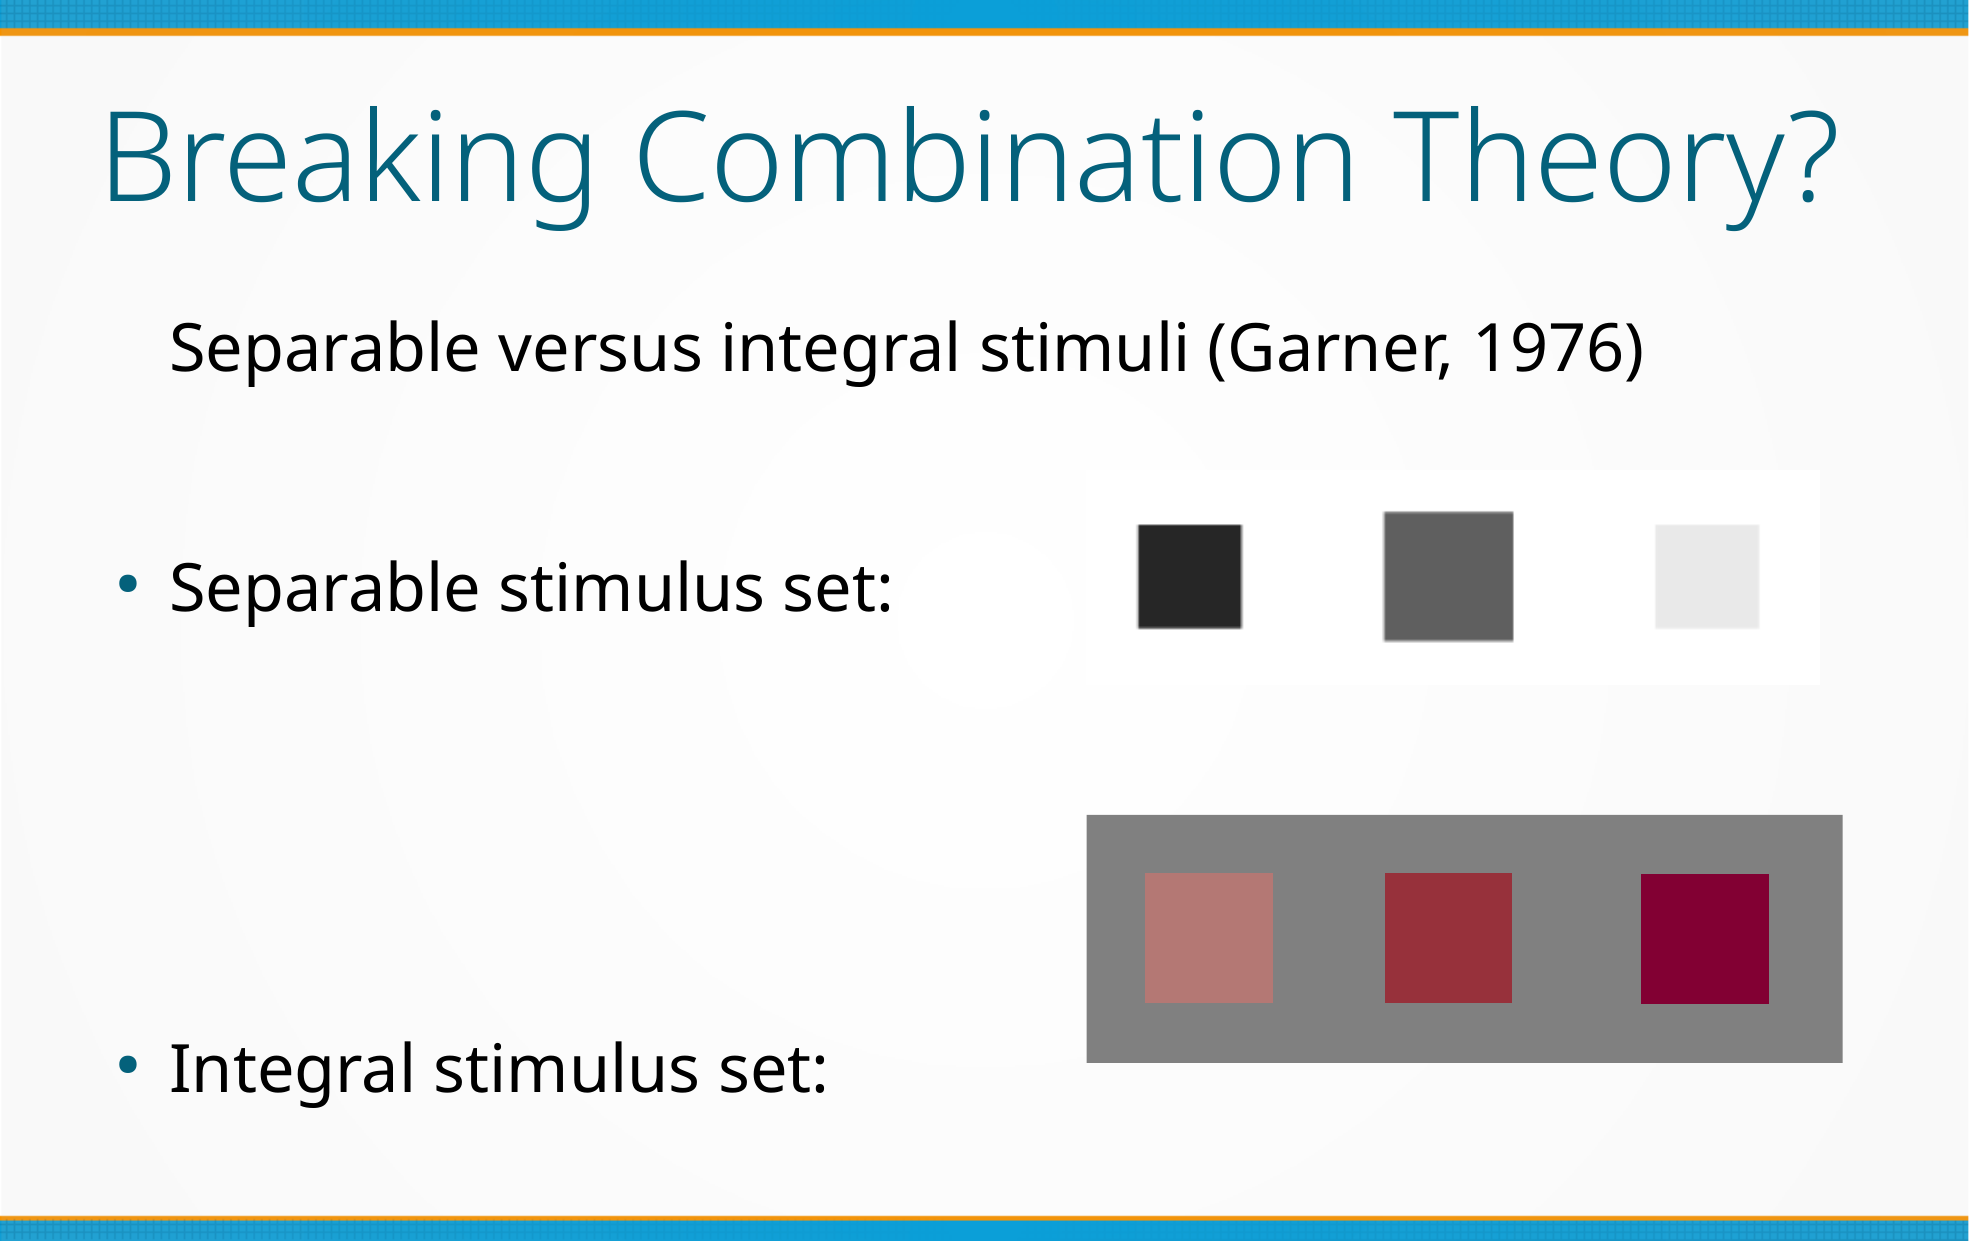

# Breaking Combination Theory?
Separable versus integral stimuli (Garner, 1976)
Separable stimulus set:
Integral stimulus set: